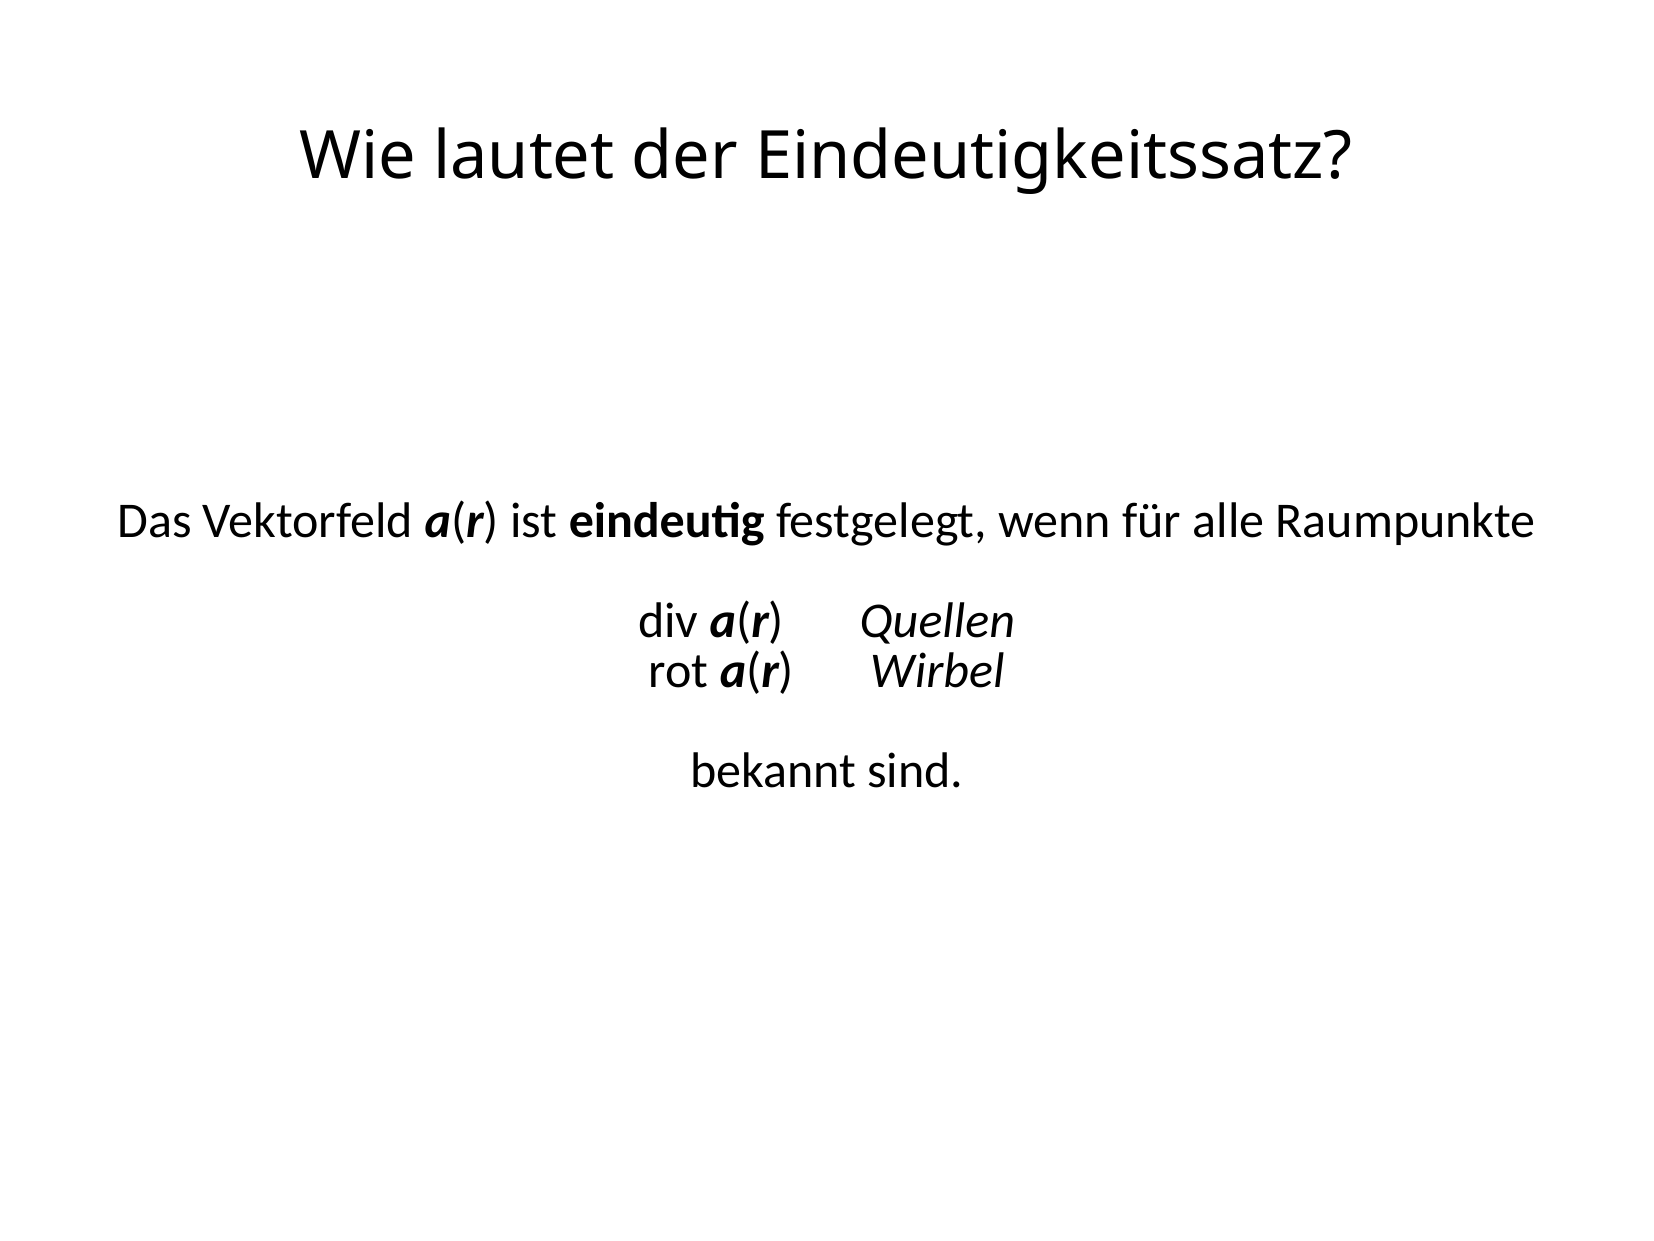

# Wie lautet der Eindeutigkeitssatz?
Das Vektorfeld a(r) ist eindeutig festgelegt, wenn für alle Raumpunkte
div a(r)		Quellen
rot a(r)		Wirbel
bekannt sind.